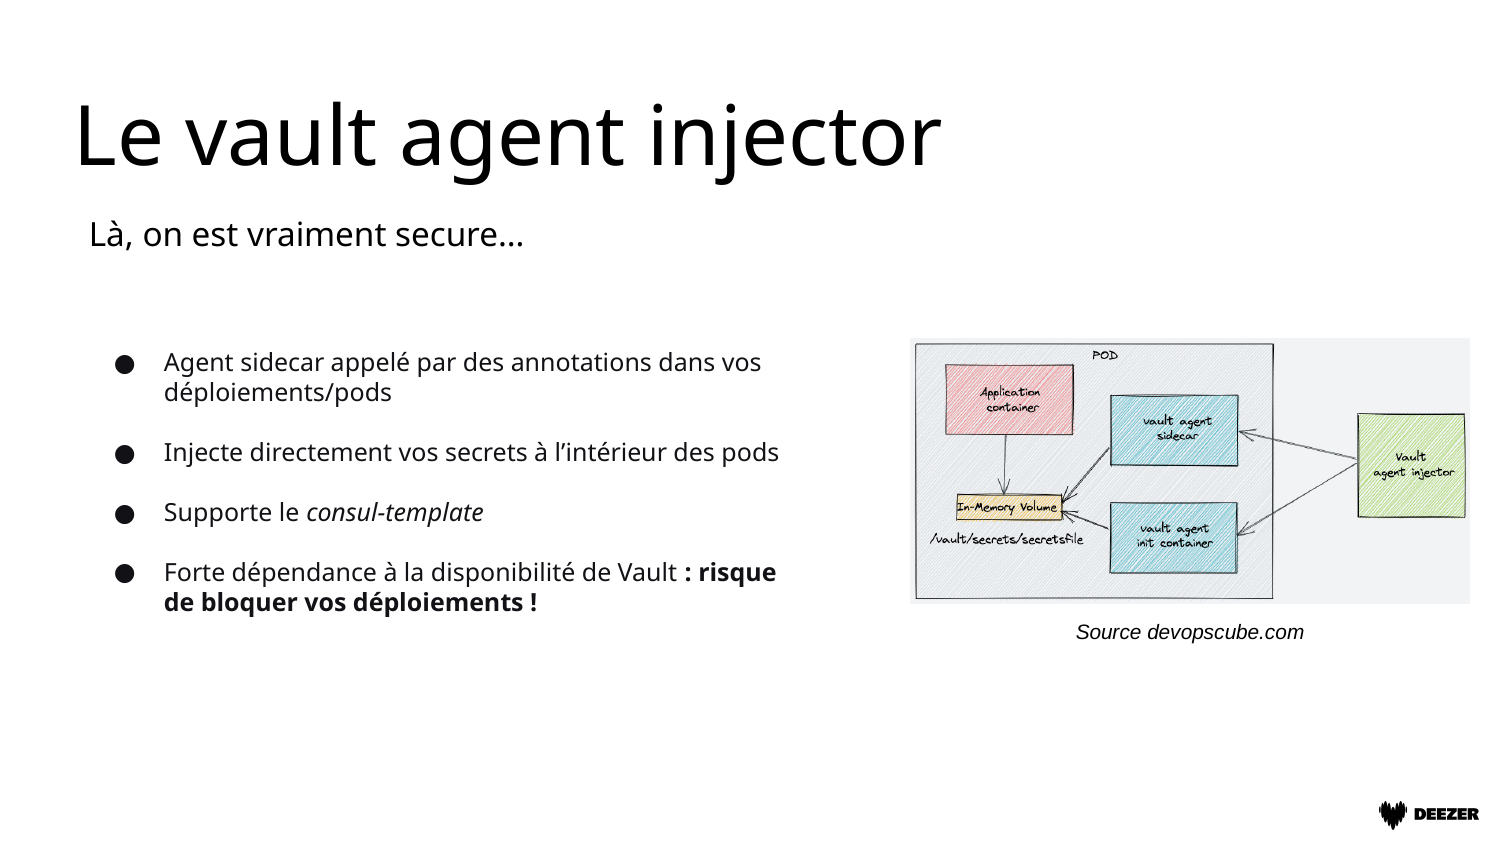

# Le vault agent injector
Là, on est vraiment secure…
Agent sidecar appelé par des annotations dans vos déploiements/pods
Injecte directement vos secrets à l’intérieur des pods
Supporte le consul-template
Forte dépendance à la disponibilité de Vault : risque de bloquer vos déploiements !
Source devopscube.com